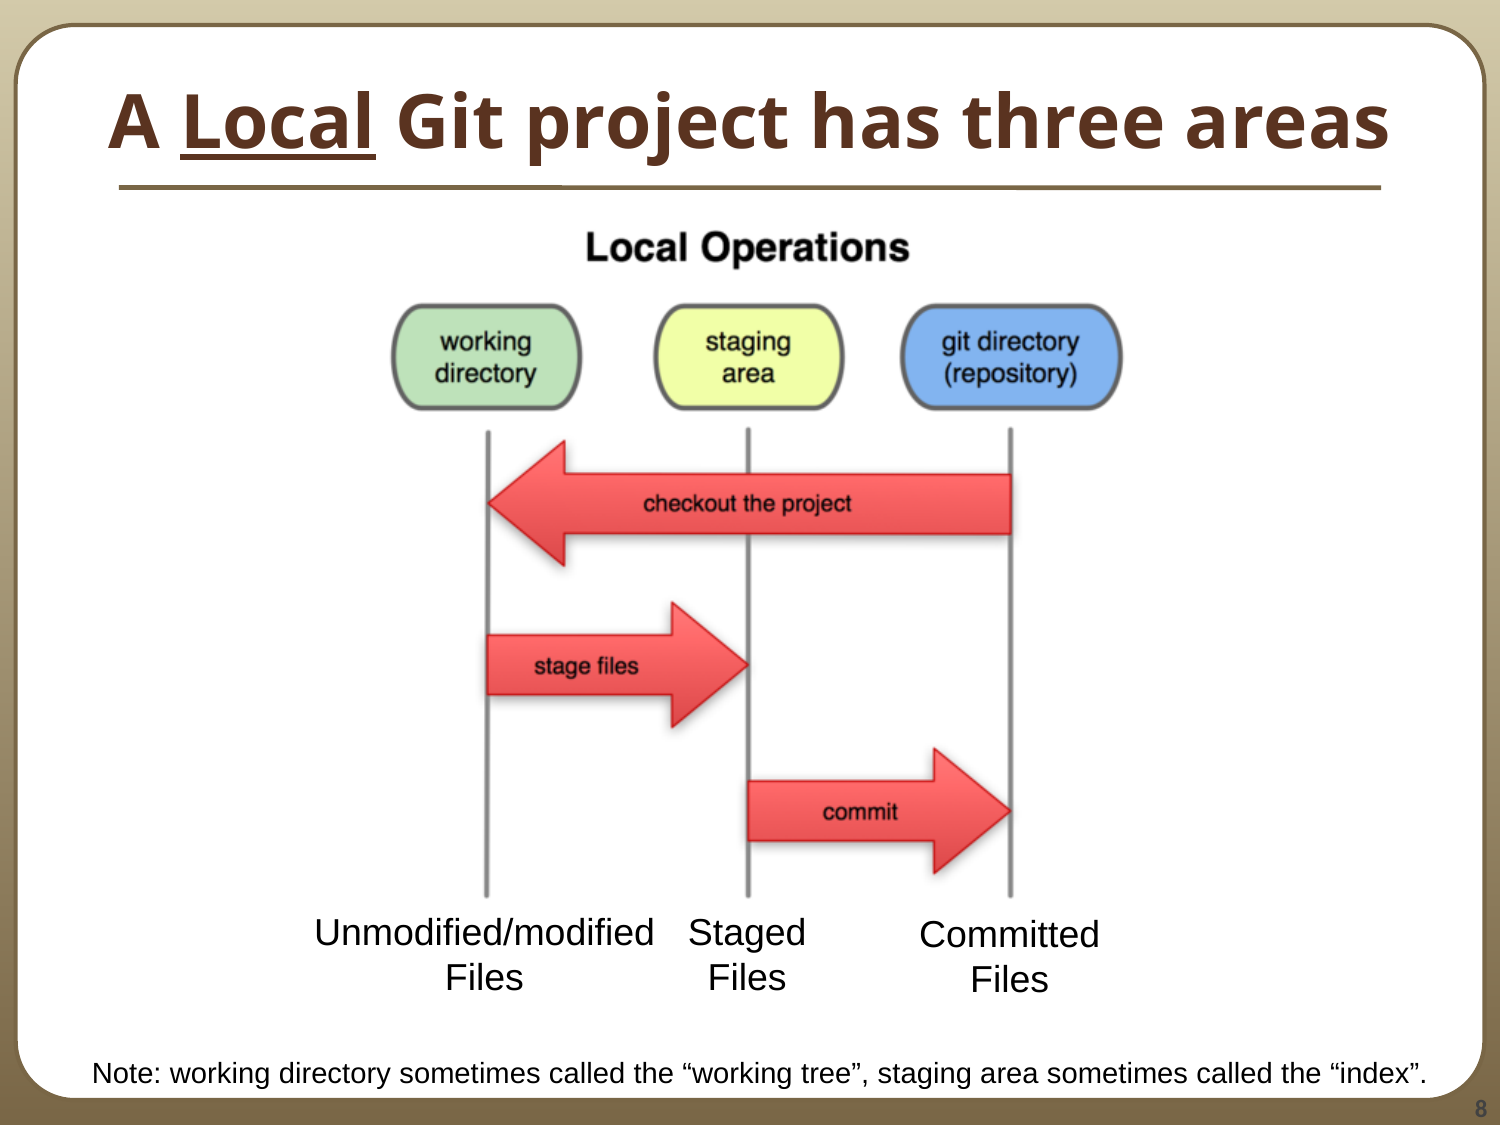

# A Local Git project has three areas
Unmodified/modified
Files
Staged
Files
Committed
Files
Note: working directory sometimes called the “working tree”, staging area sometimes called the “index”.